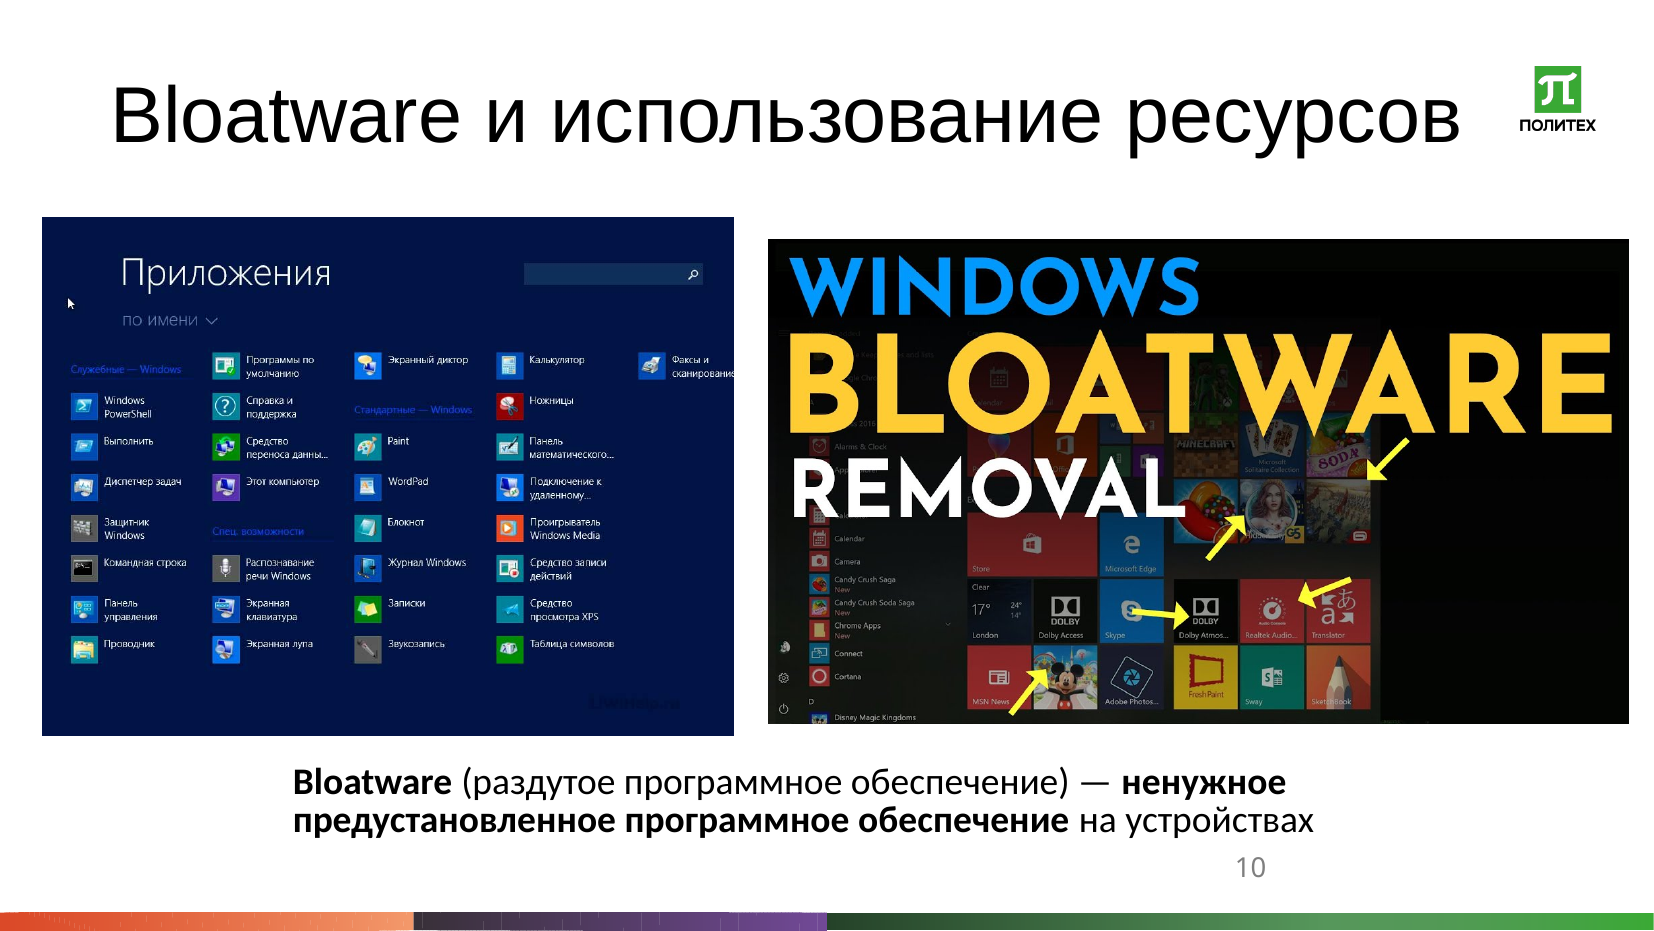

Bloatware и использование ресурсов
Bloatware (раздутое программное обеспечение) — ненужное предустановленное программное обеспечение на устройствах